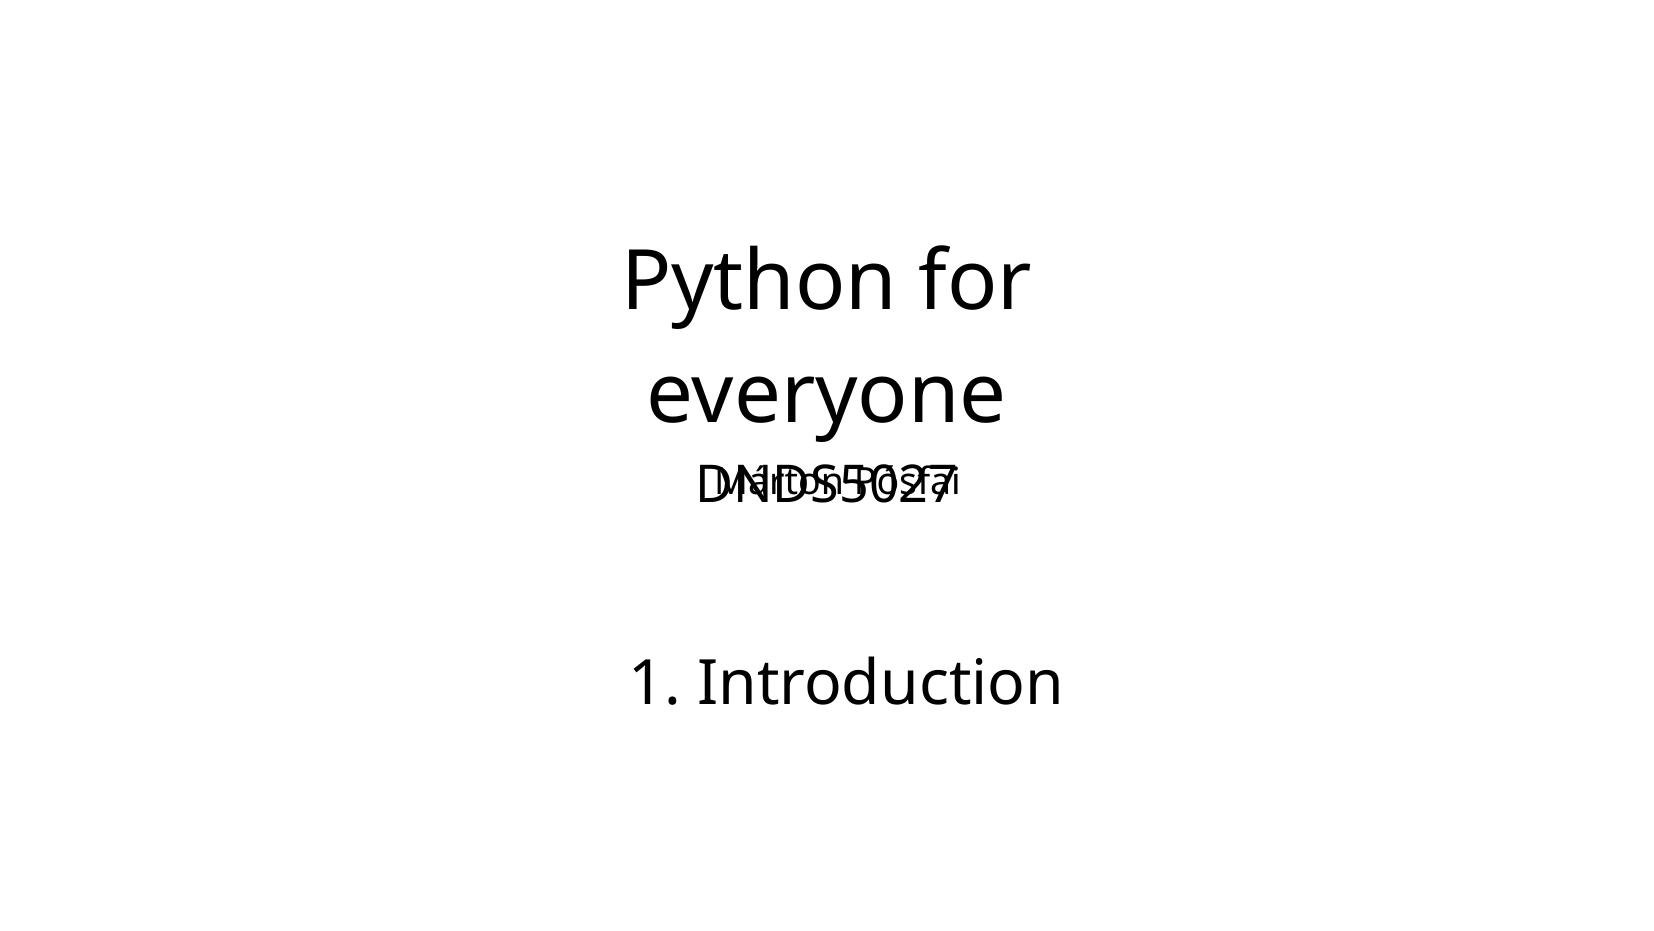

Python for everyone
DNDS5027
Márton Pósfai
1. Introduction